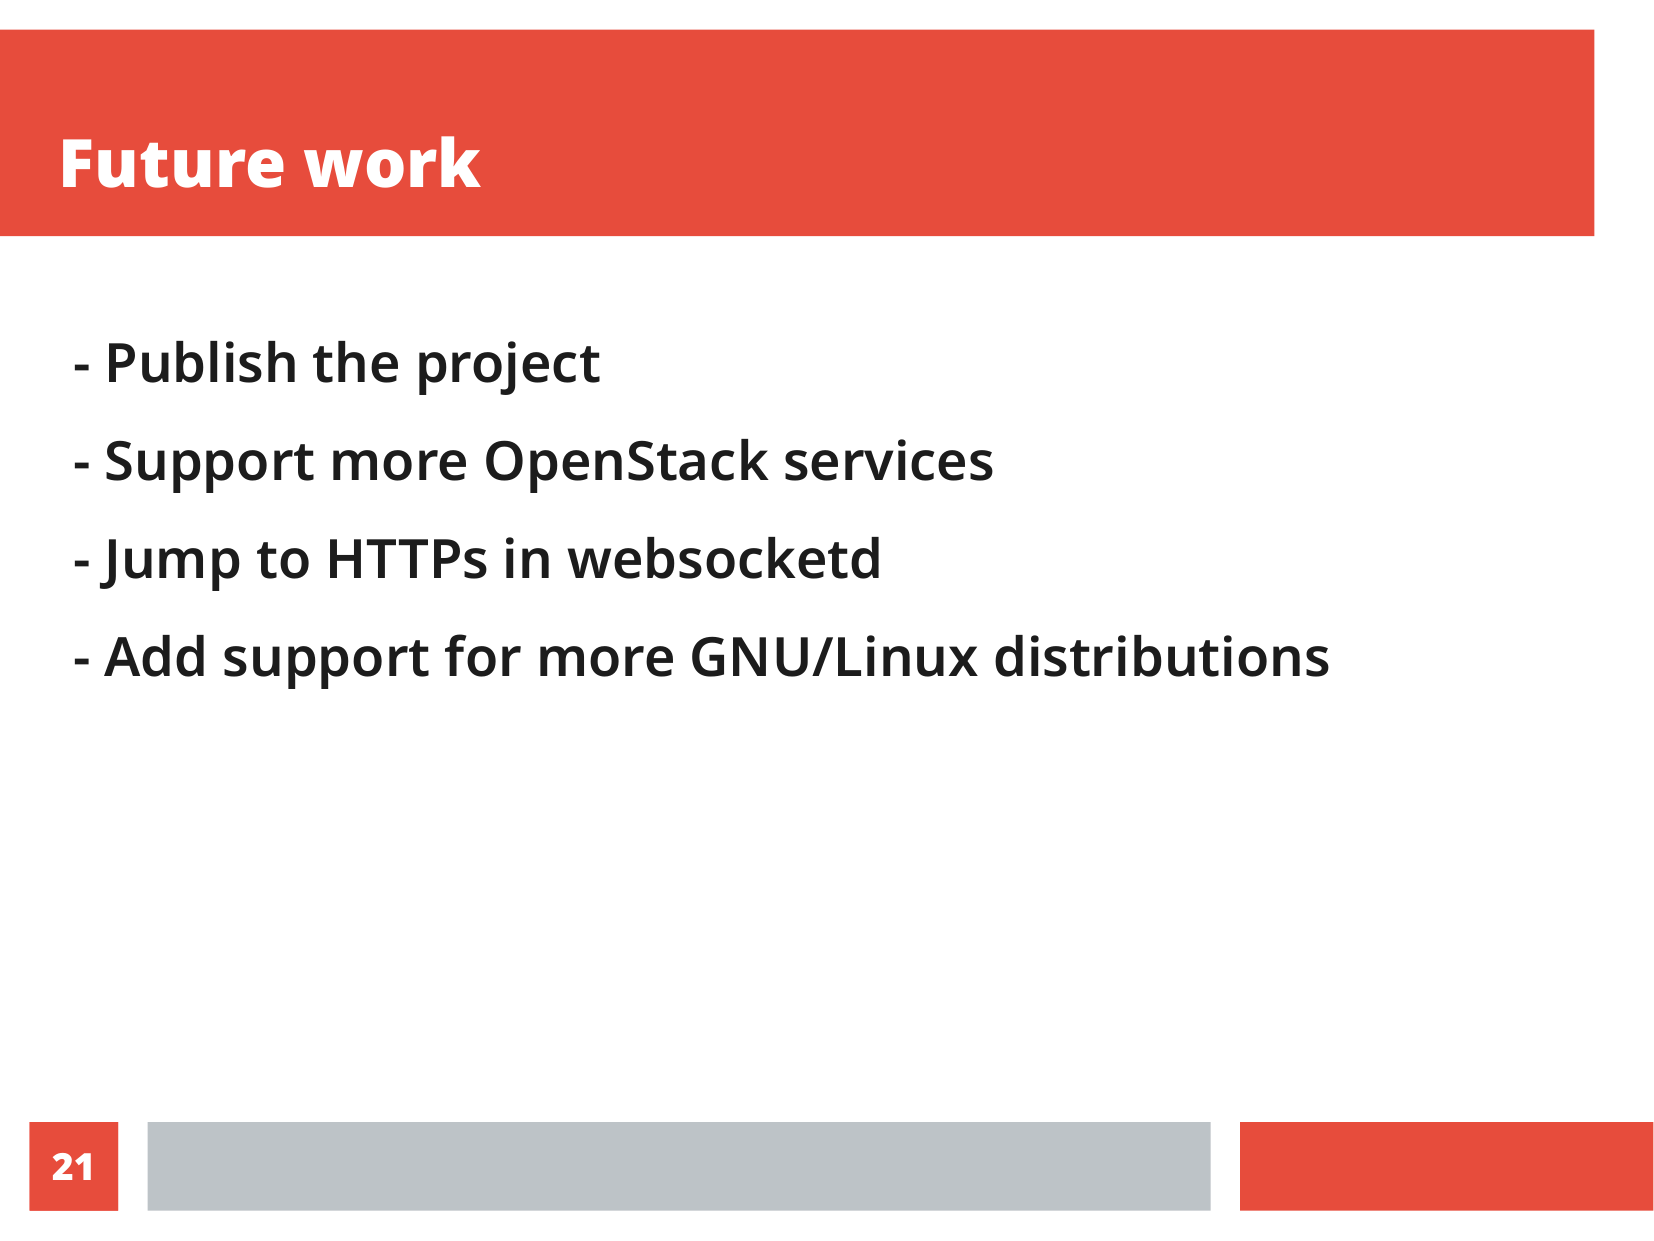

# Future work
 - Publish the project
 - Support more OpenStack services
 - Jump to HTTPs in websocketd
 - Add support for more GNU/Linux distributions
21